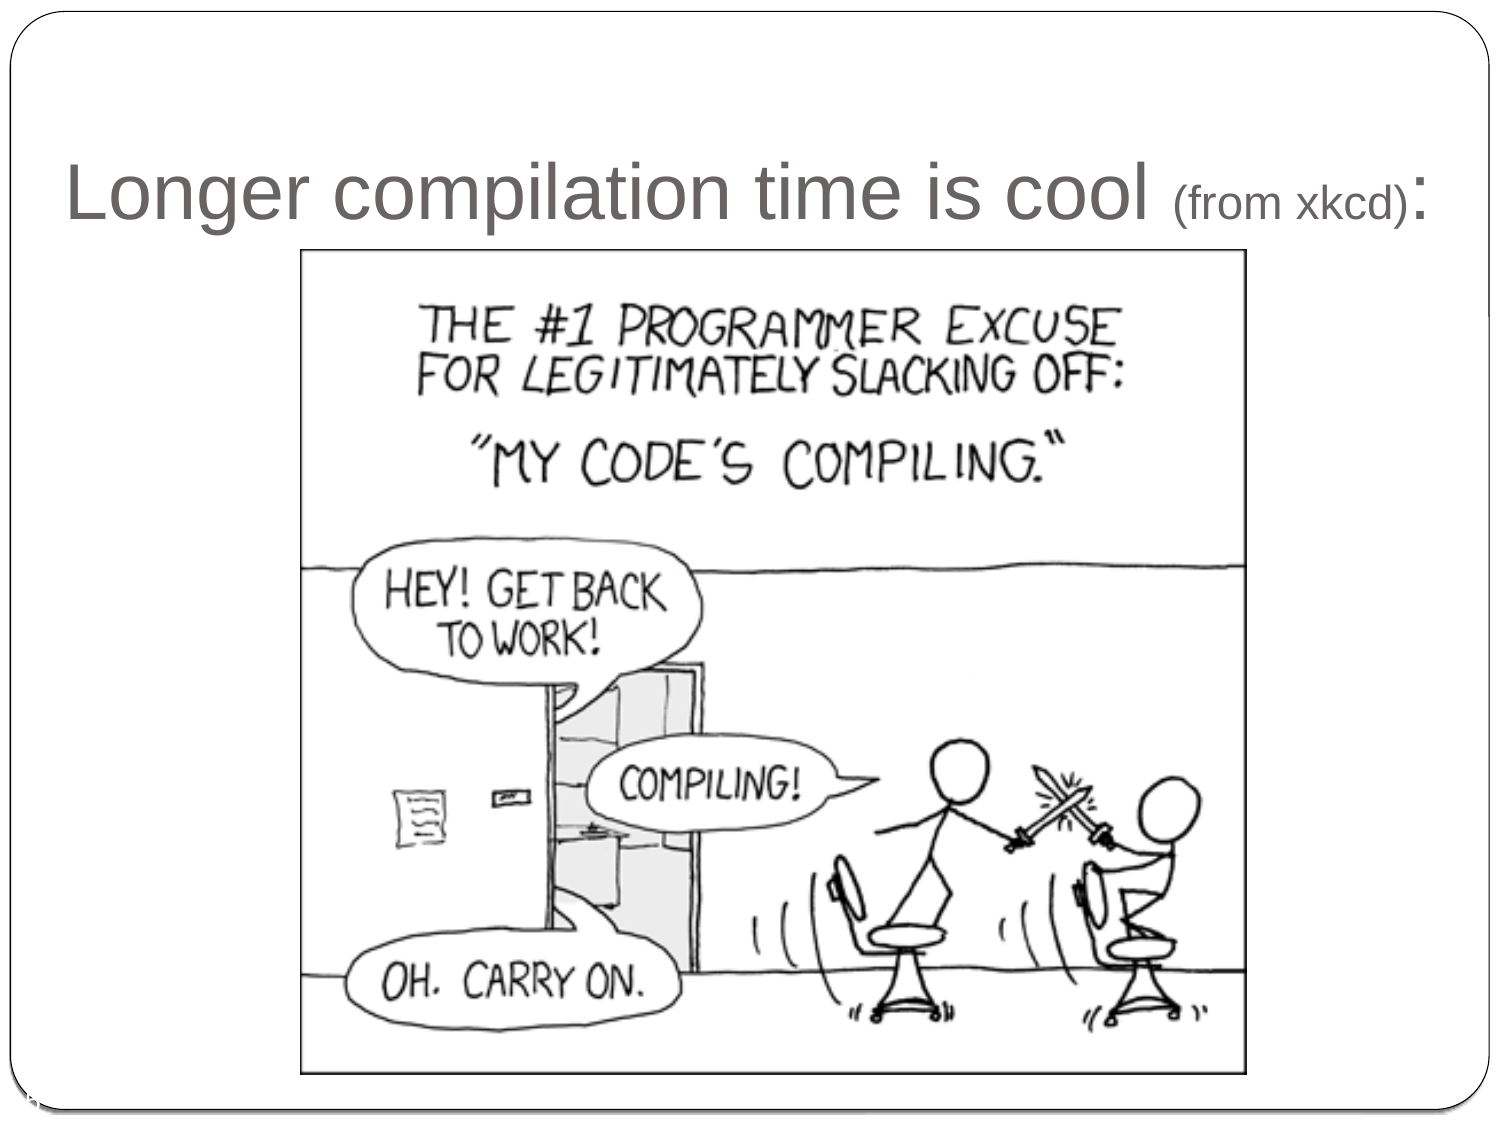

# Longer compilation time is cool (from xkcd):